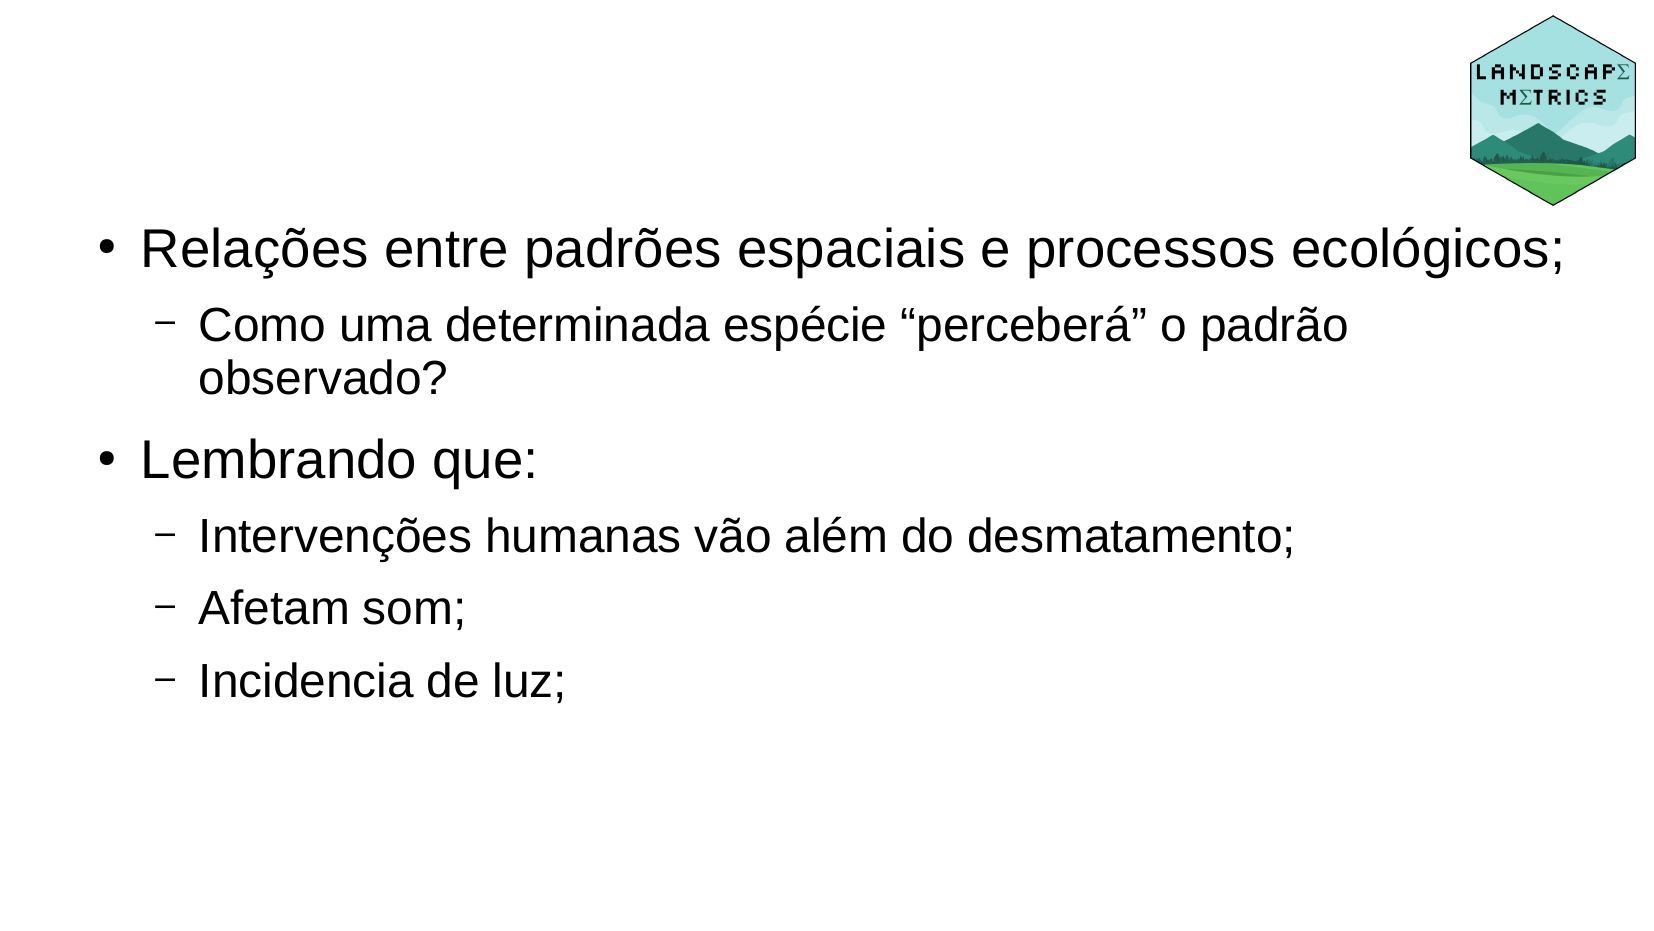

#
Relações entre padrões espaciais e processos ecológicos;
Como uma determinada espécie “perceberá” o padrão observado?
Lembrando que:
Intervenções humanas vão além do desmatamento;
Afetam som;
Incidencia de luz;